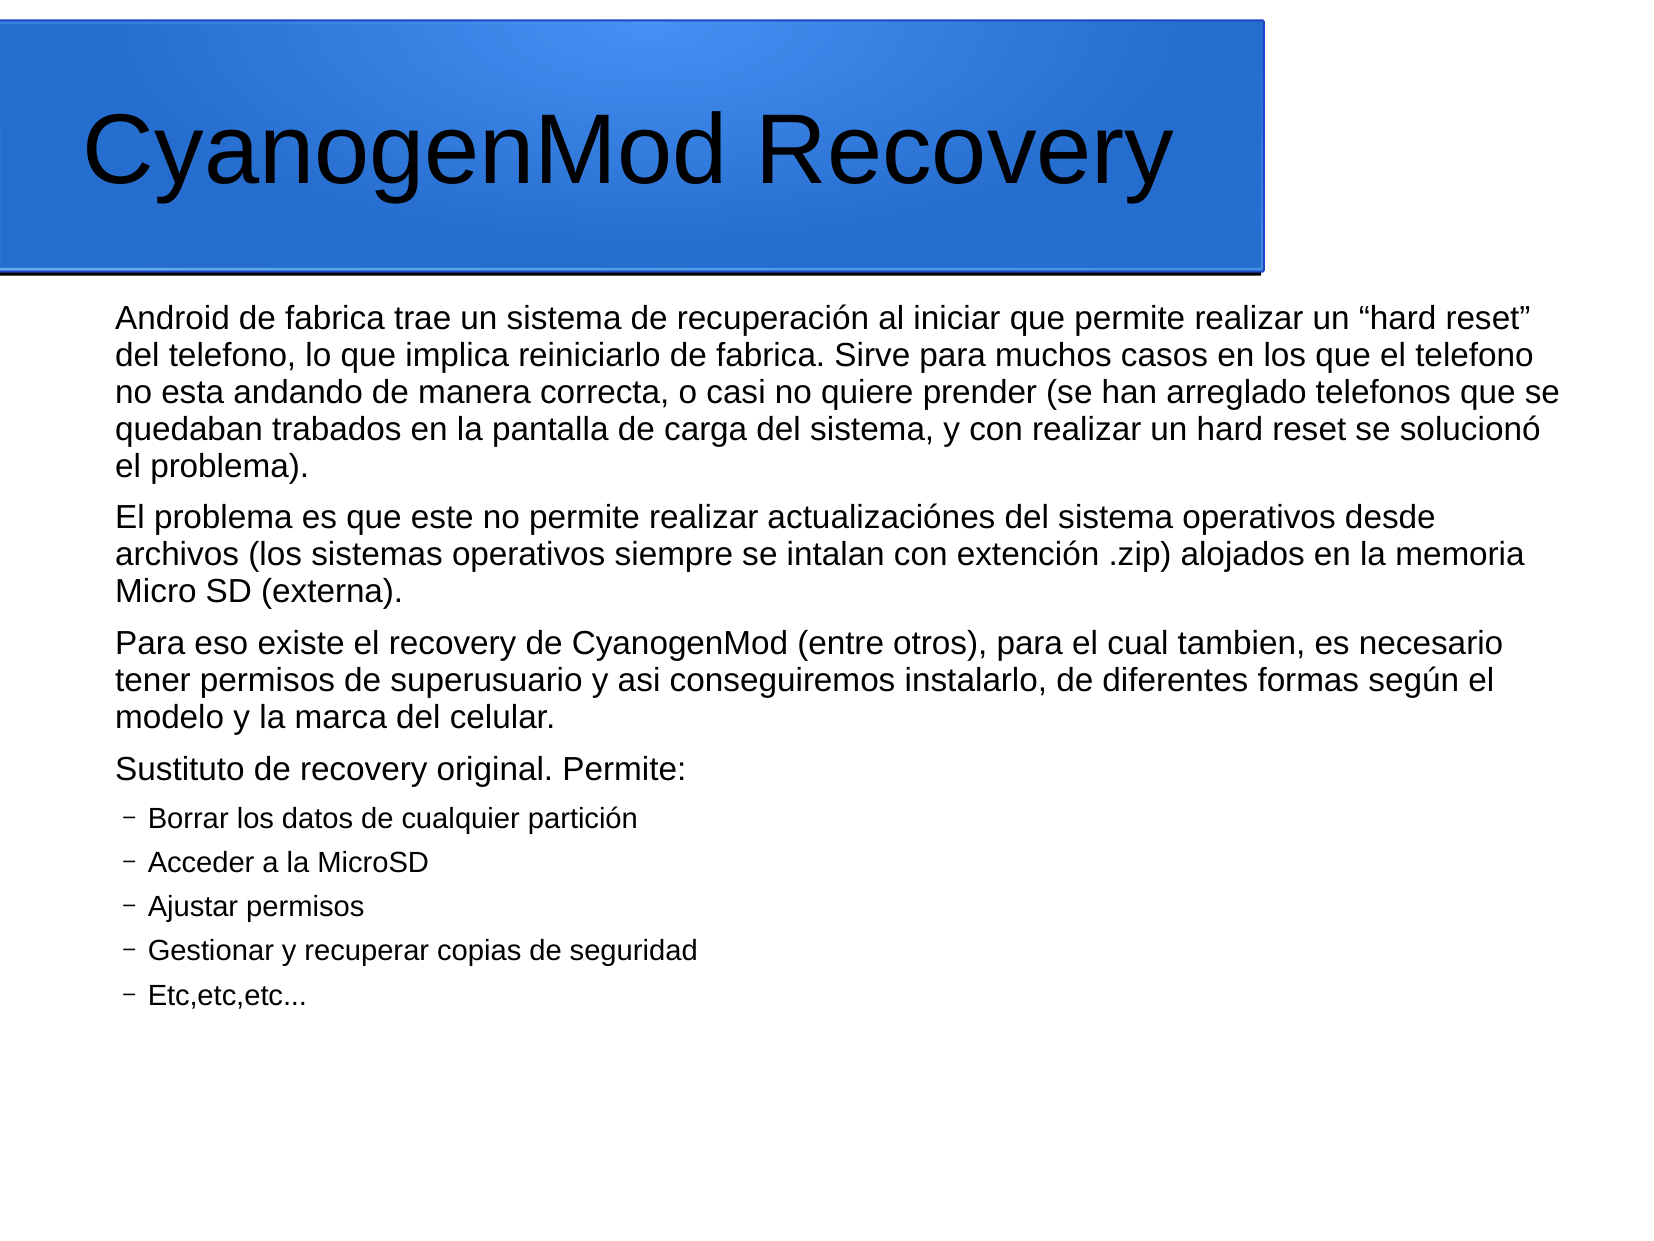

# CyanogenMod Recovery
Android de fabrica trae un sistema de recuperación al iniciar que permite realizar un “hard reset” del telefono, lo que implica reiniciarlo de fabrica. Sirve para muchos casos en los que el telefono no esta andando de manera correcta, o casi no quiere prender (se han arreglado telefonos que se quedaban trabados en la pantalla de carga del sistema, y con realizar un hard reset se solucionó el problema).
El problema es que este no permite realizar actualizaciónes del sistema operativos desde archivos (los sistemas operativos siempre se intalan con extención .zip) alojados en la memoria Micro SD (externa).
Para eso existe el recovery de CyanogenMod (entre otros), para el cual tambien, es necesario tener permisos de superusuario y asi conseguiremos instalarlo, de diferentes formas según el modelo y la marca del celular.
Sustituto de recovery original. Permite:
Borrar los datos de cualquier partición
Acceder a la MicroSD
Ajustar permisos
Gestionar y recuperar copias de seguridad
Etc,etc,etc...